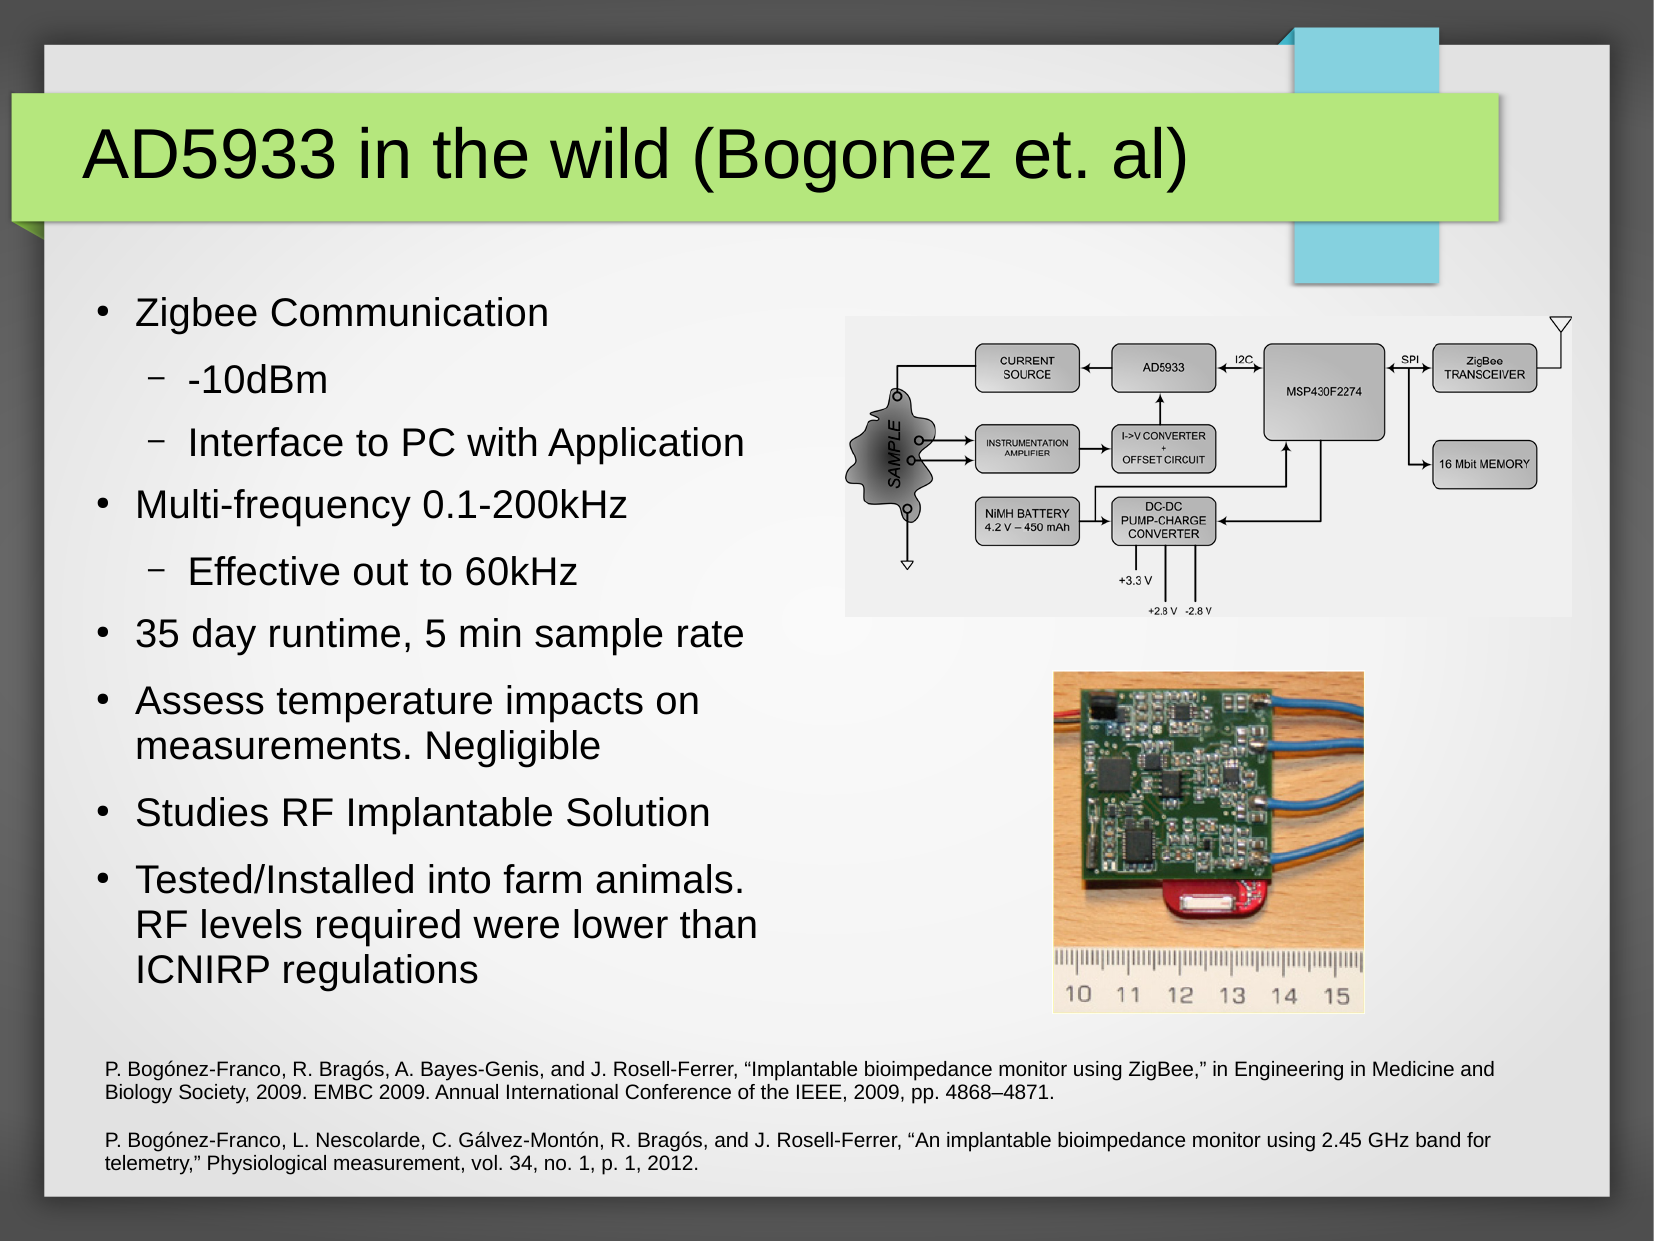

# AD5933 in the wild (Bogonez et. al)
Zigbee Communication
-10dBm
Interface to PC with Application
Multi-frequency 0.1-200kHz
Effective out to 60kHz
35 day runtime, 5 min sample rate
Assess temperature impacts on measurements. Negligible
Studies RF Implantable Solution
Tested/Installed into farm animals. RF levels required were lower than ICNIRP regulations
P. Bogónez-Franco, R. Bragós, A. Bayes-Genis, and J. Rosell-Ferrer, “Implantable bioimpedance monitor using ZigBee,” in Engineering in Medicine and Biology Society, 2009. EMBC 2009. Annual International Conference of the IEEE, 2009, pp. 4868–4871.
P. Bogónez-Franco, L. Nescolarde, C. Gálvez-Montón, R. Bragós, and J. Rosell-Ferrer, “An implantable bioimpedance monitor using 2.45 GHz band for telemetry,” Physiological measurement, vol. 34, no. 1, p. 1, 2012.